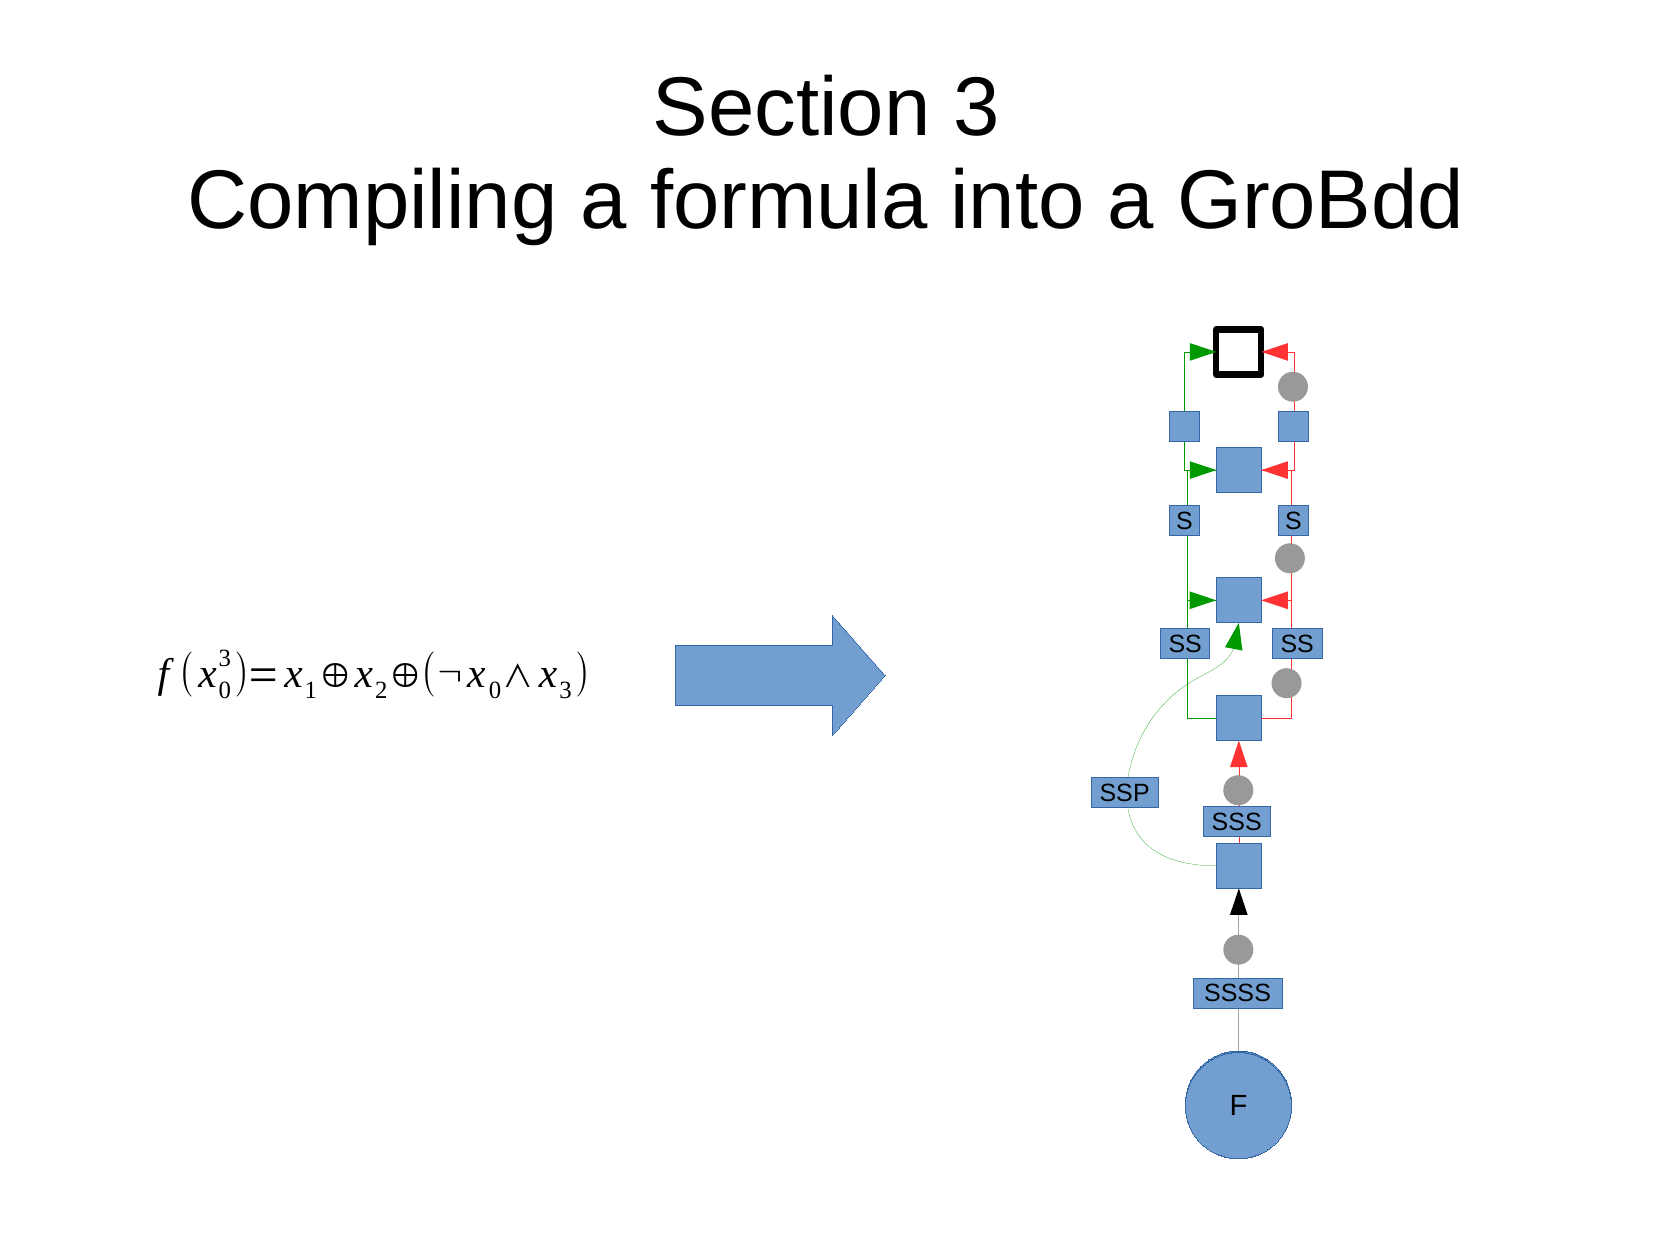

# Section 3 Compiling a formula into a GroBdd
S
S
SS
SS
SSP
SSS
SSSS
START
F